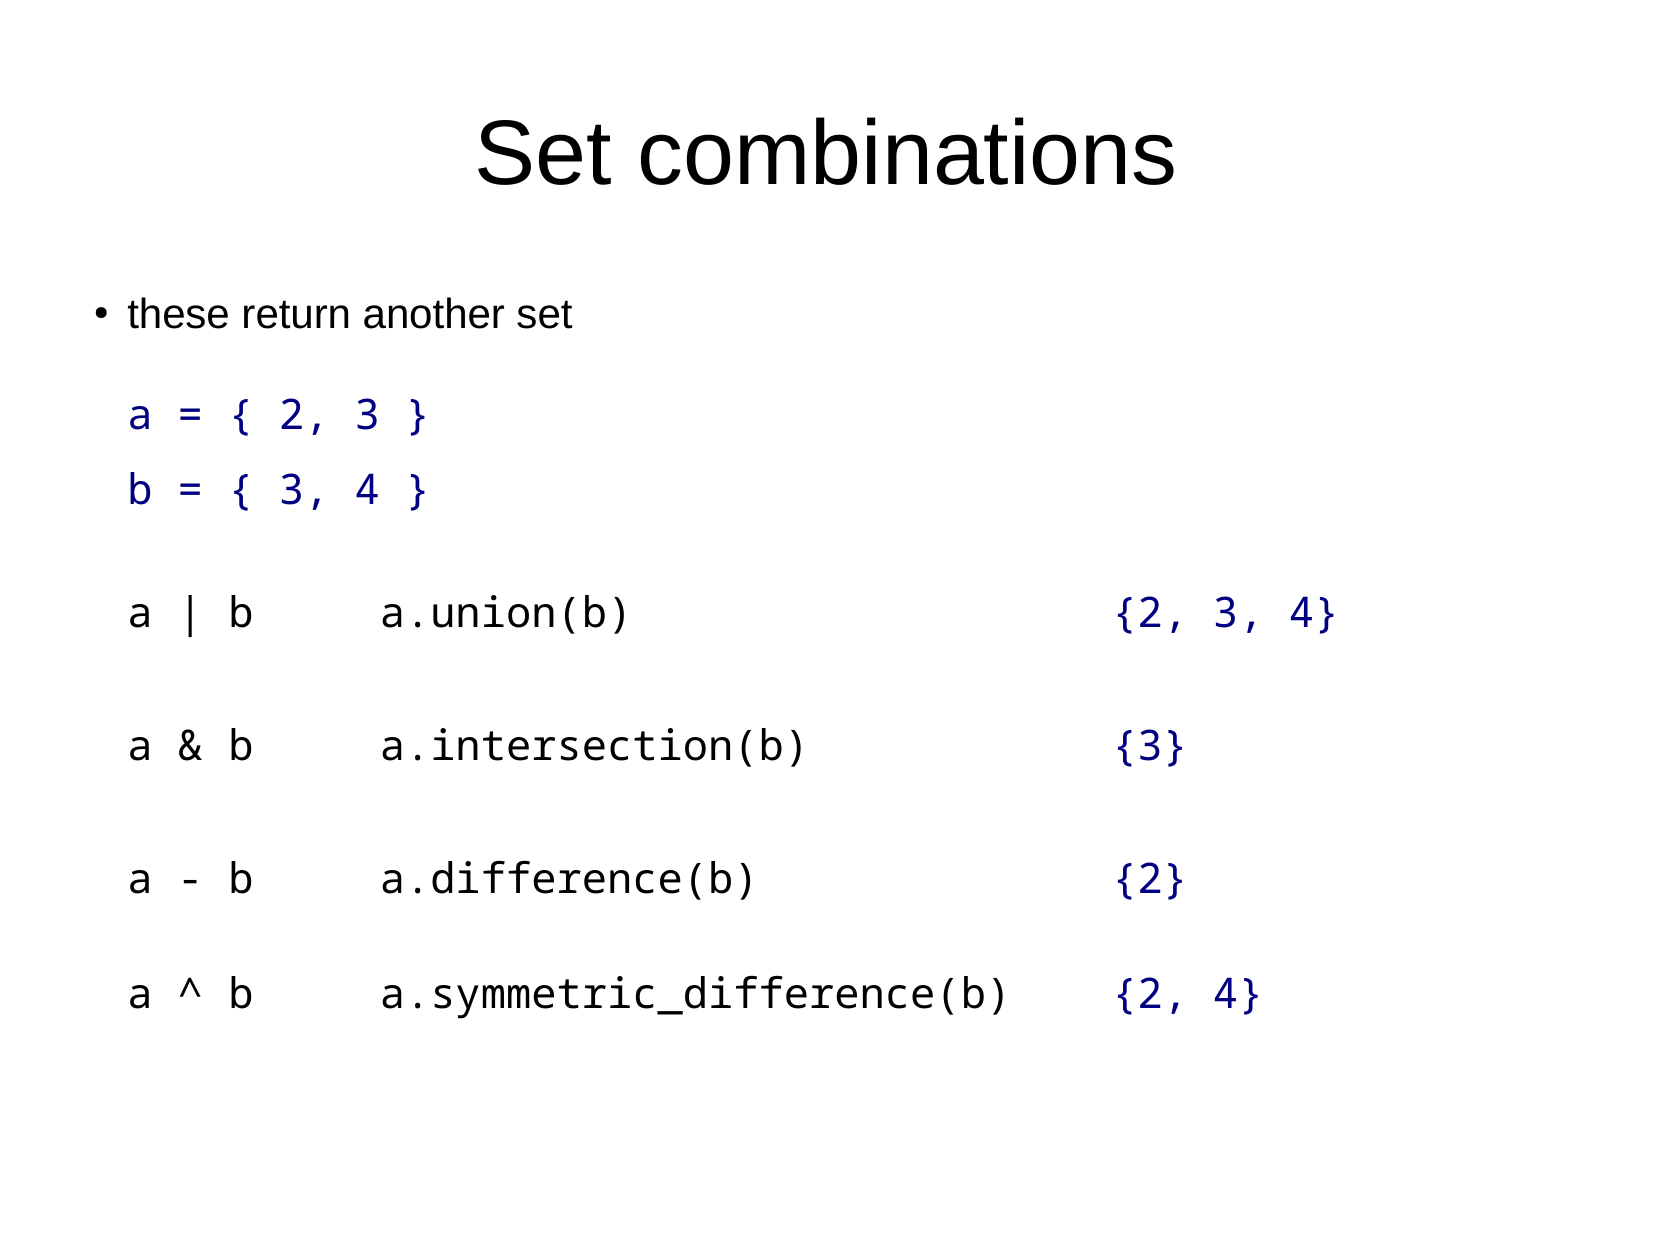

# Set combinations
these return another set
a = { 2, 3 }
b = { 3, 4 }
a | b a.union(b) {2, 3, 4}
a & b a.intersection(b) {3}
a - b a.difference(b) {2}
a ^ b a.symmetric_difference(b) {2, 4}